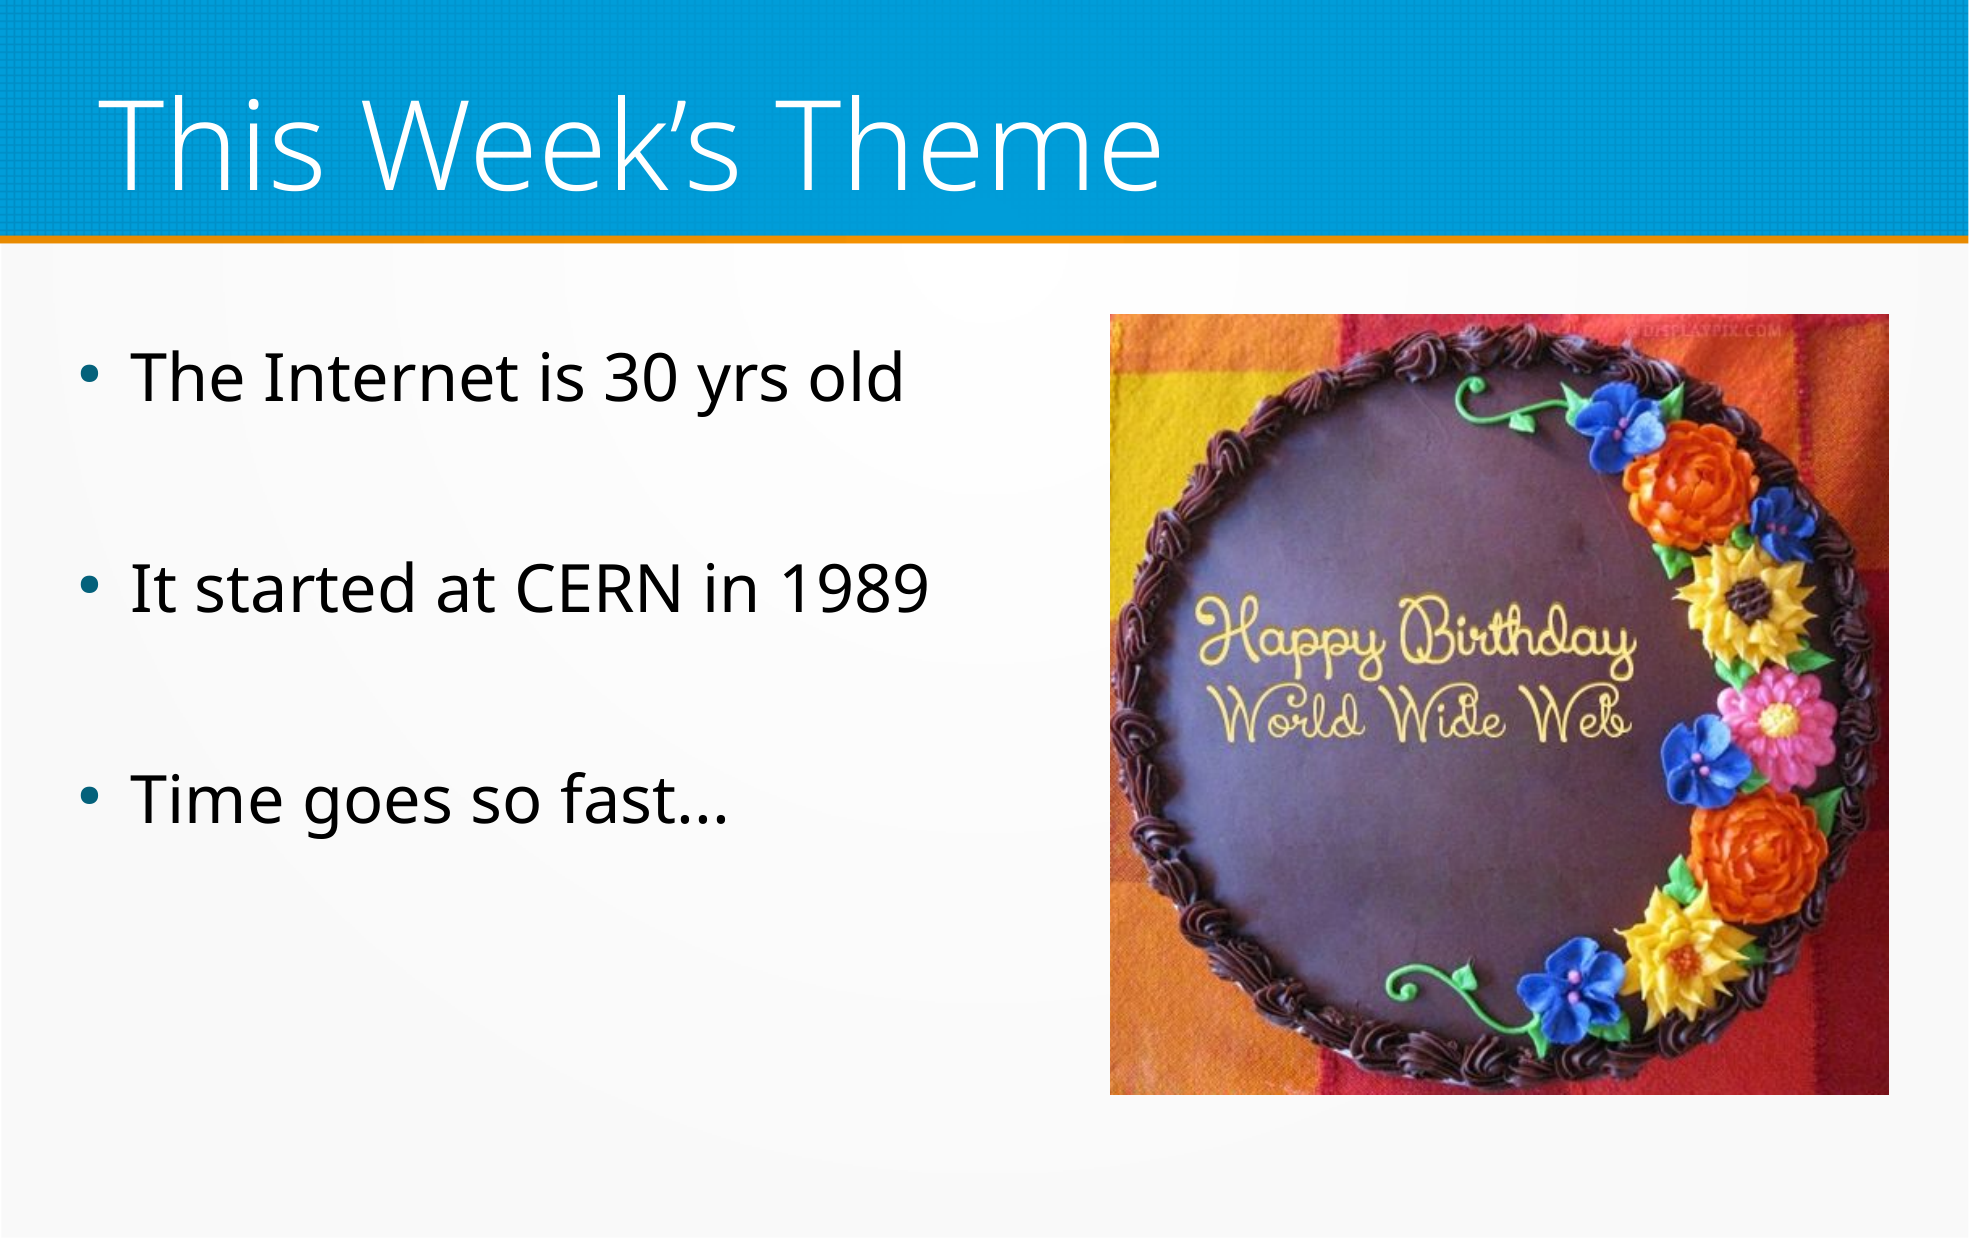

# This Week’s Theme
The Internet is 30 yrs old
It started at CERN in 1989
Time goes so fast...